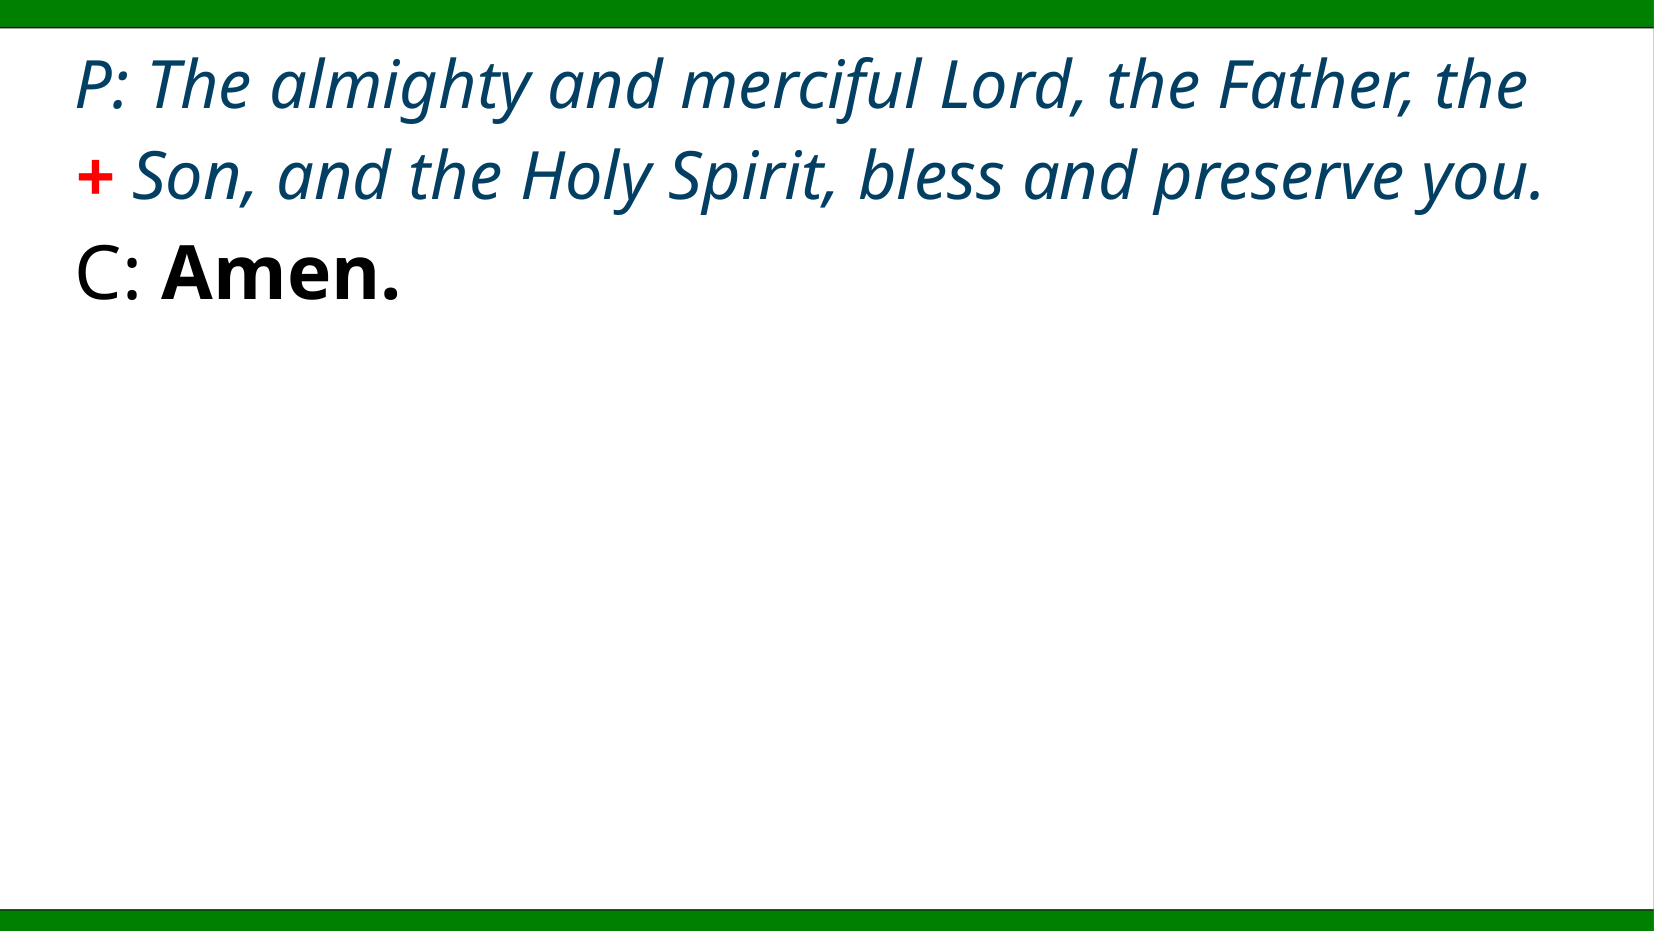

P: 	The almighty and merciful Lord, the Father, the + Son, and the Holy Spirit, bless and preserve you.
C: Amen.